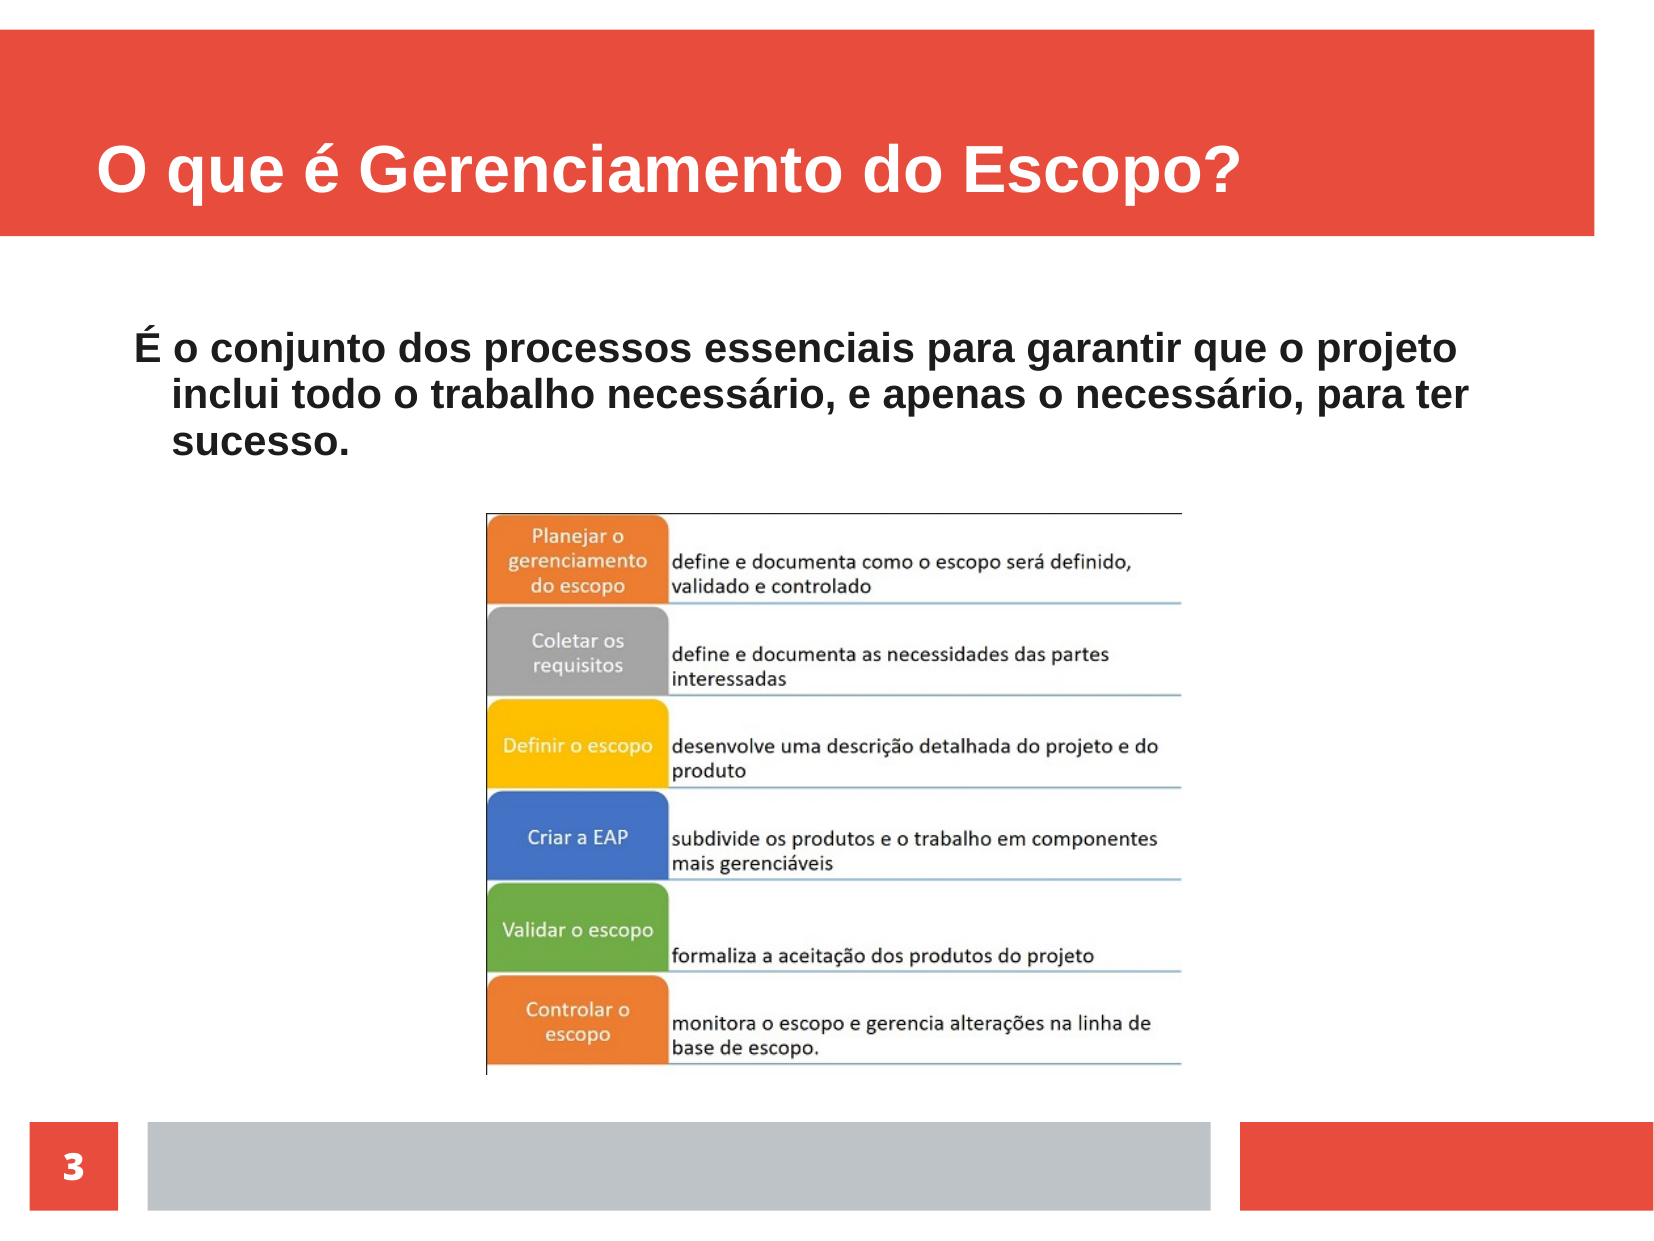

# O que é Gerenciamento do Escopo?
É o conjunto dos processos essenciais para garantir que o projeto inclui todo o trabalho necessário, e apenas o necessário, para ter sucesso.
3